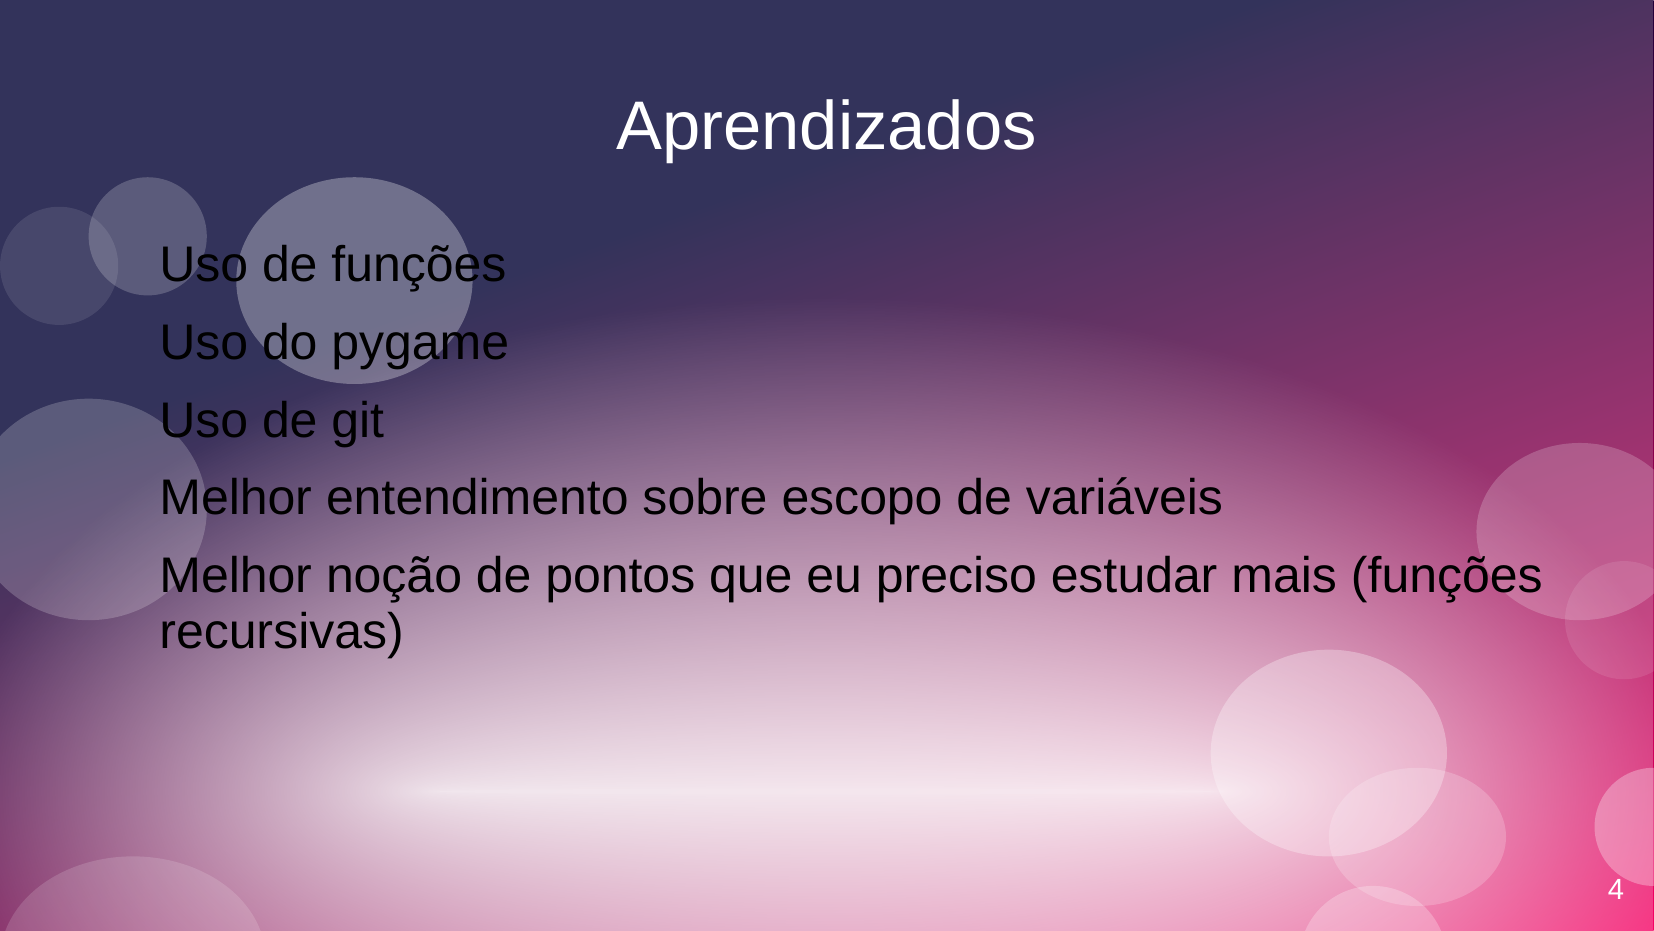

# Aprendizados
Uso de funções
Uso do pygame
Uso de git
Melhor entendimento sobre escopo de variáveis
Melhor noção de pontos que eu preciso estudar mais (funções recursivas)